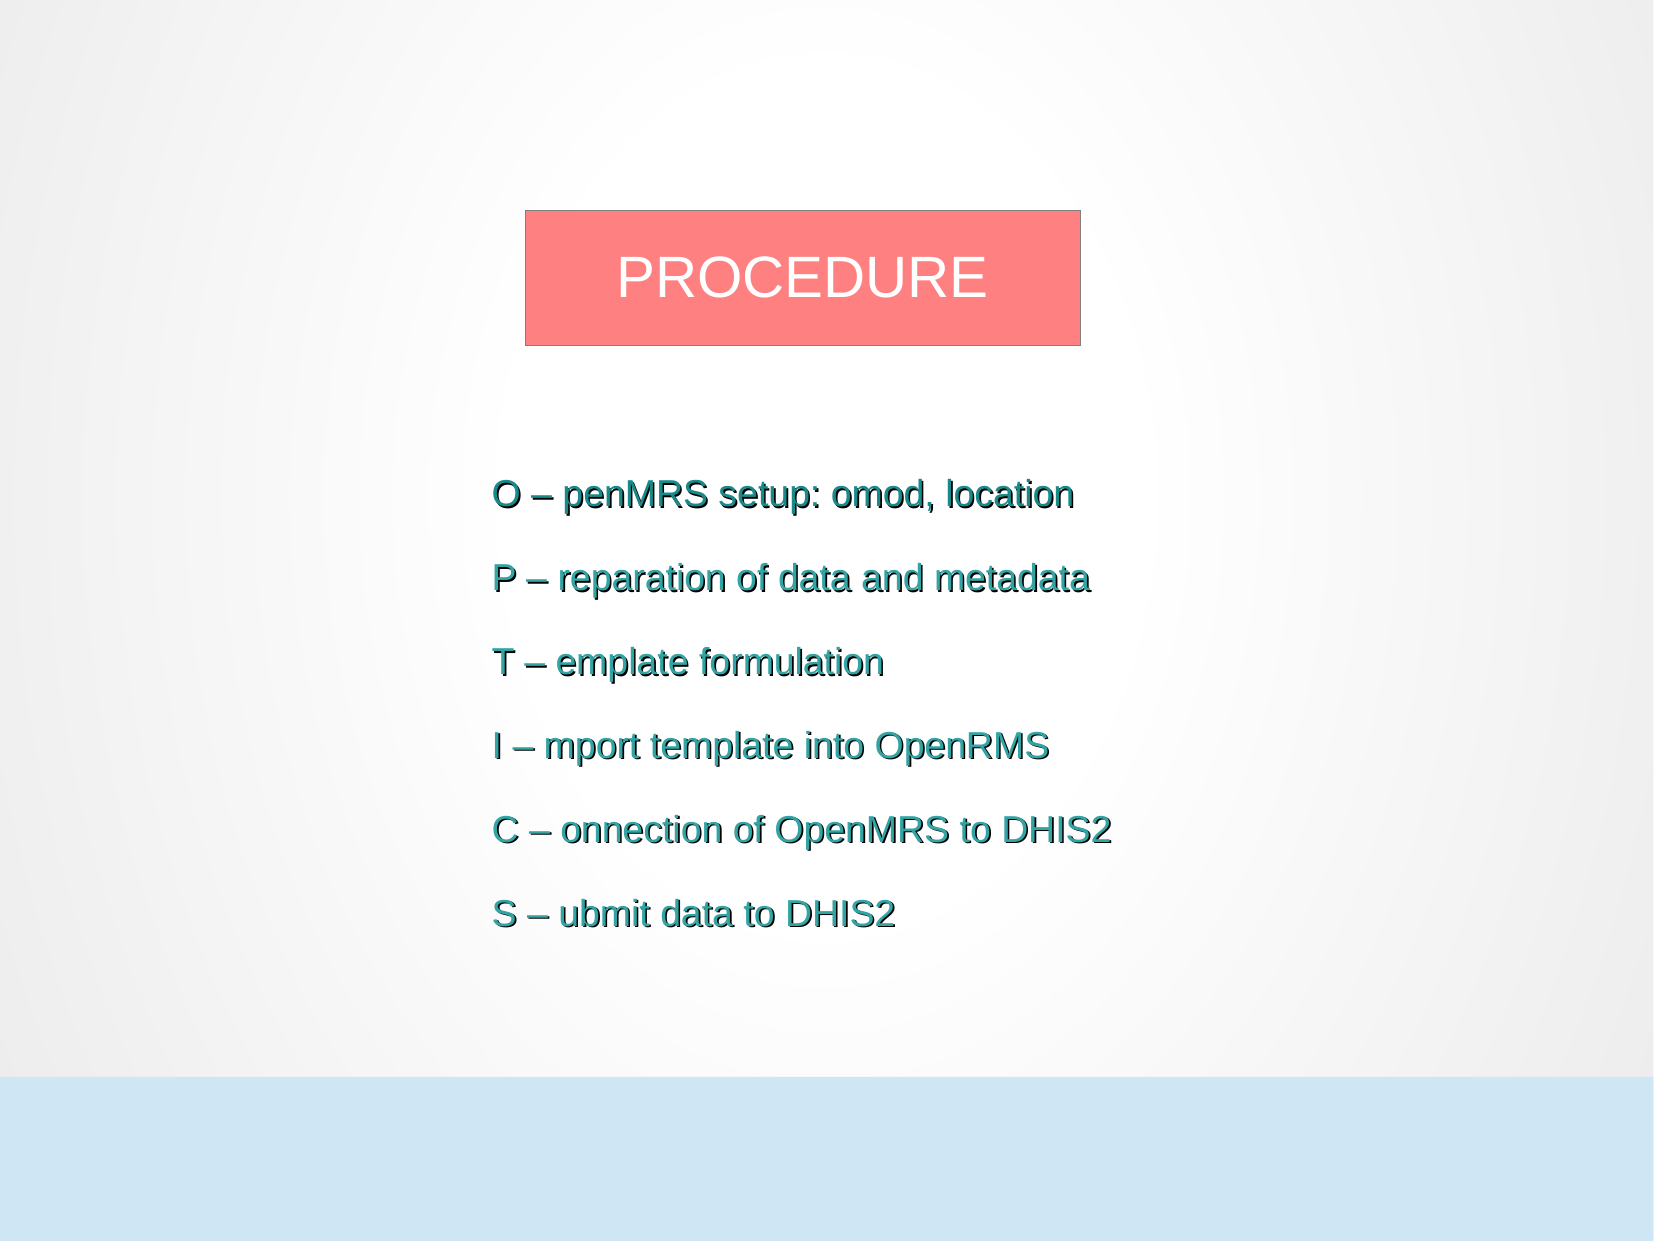

PROCEDURE
O – penMRS setup: omod, location
P – reparation of data and metadata
T – emplate formulation
I – mport template into OpenRMS
C – onnection of OpenMRS to DHIS2
S – ubmit data to DHIS2